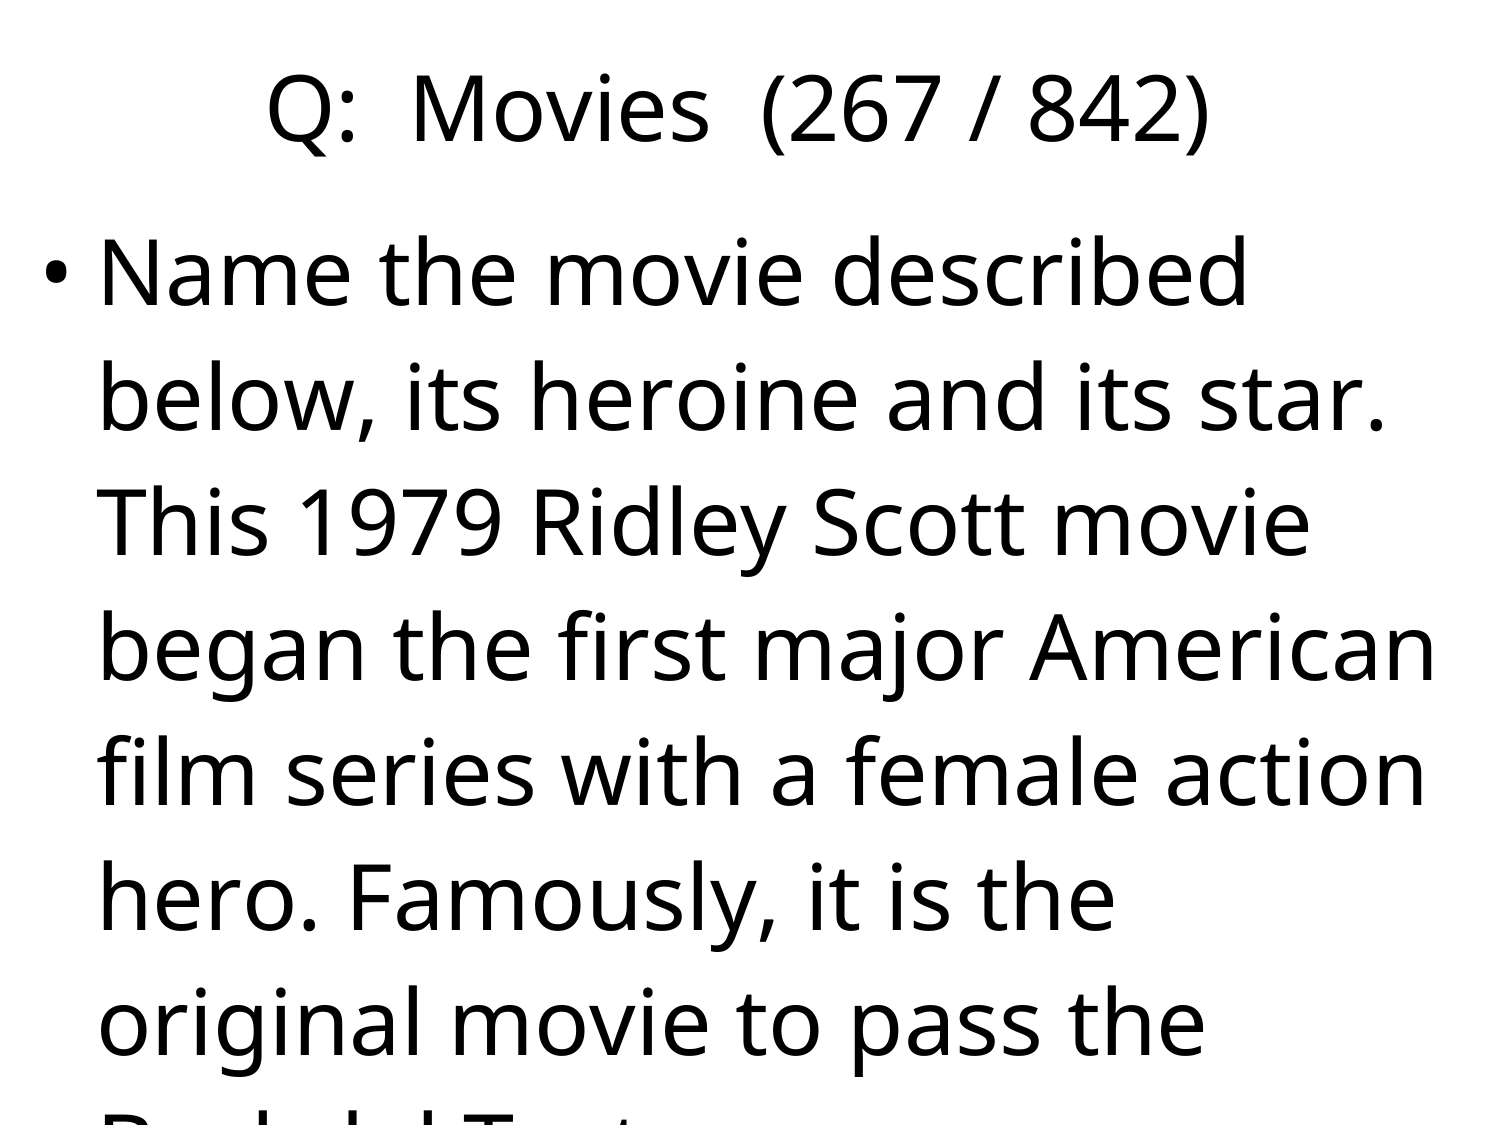

# Q: Movies (267 / 842)
Name the movie described below, its heroine and its star. This 1979 Ridley Scott movie began the first major American film series with a female action hero. Famously, it is the original movie to pass the Bechdel Test.